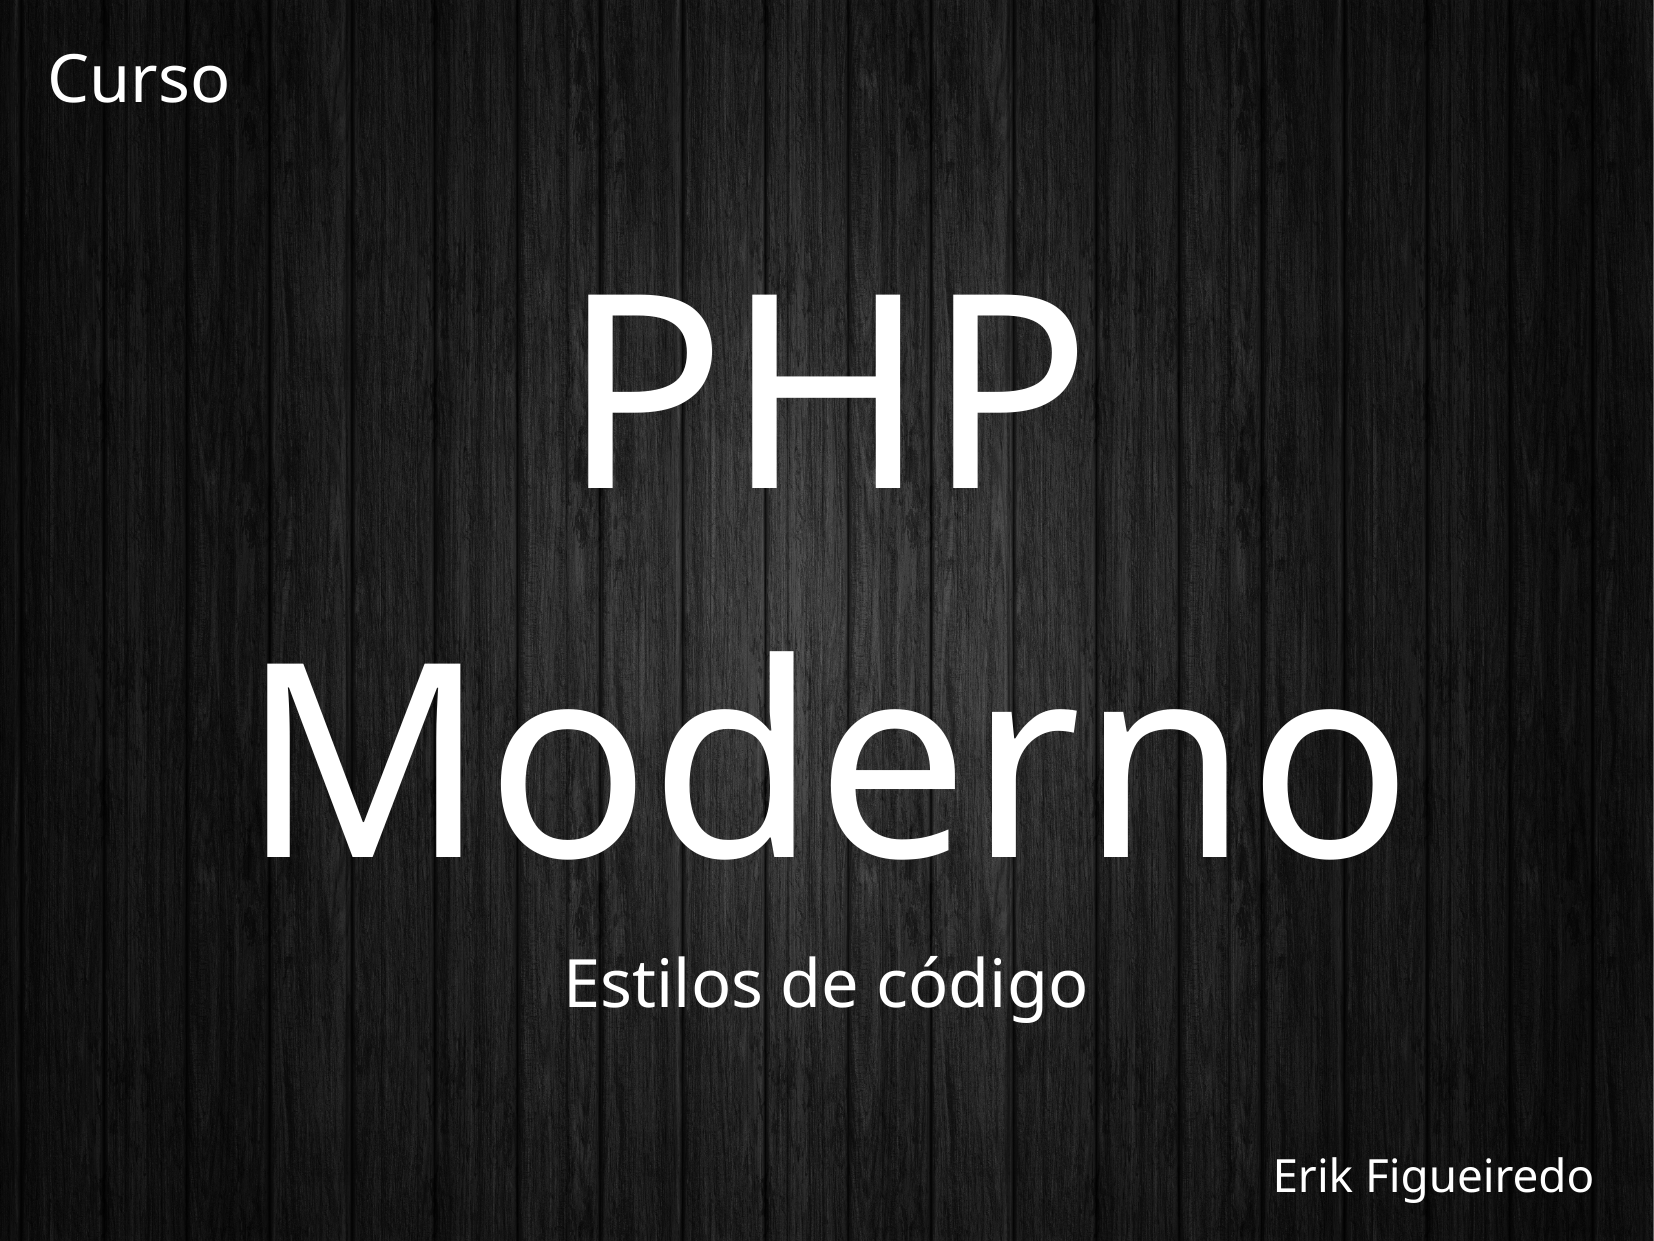

Curso
# PHP Moderno
Estilos de código
Erik Figueiredo